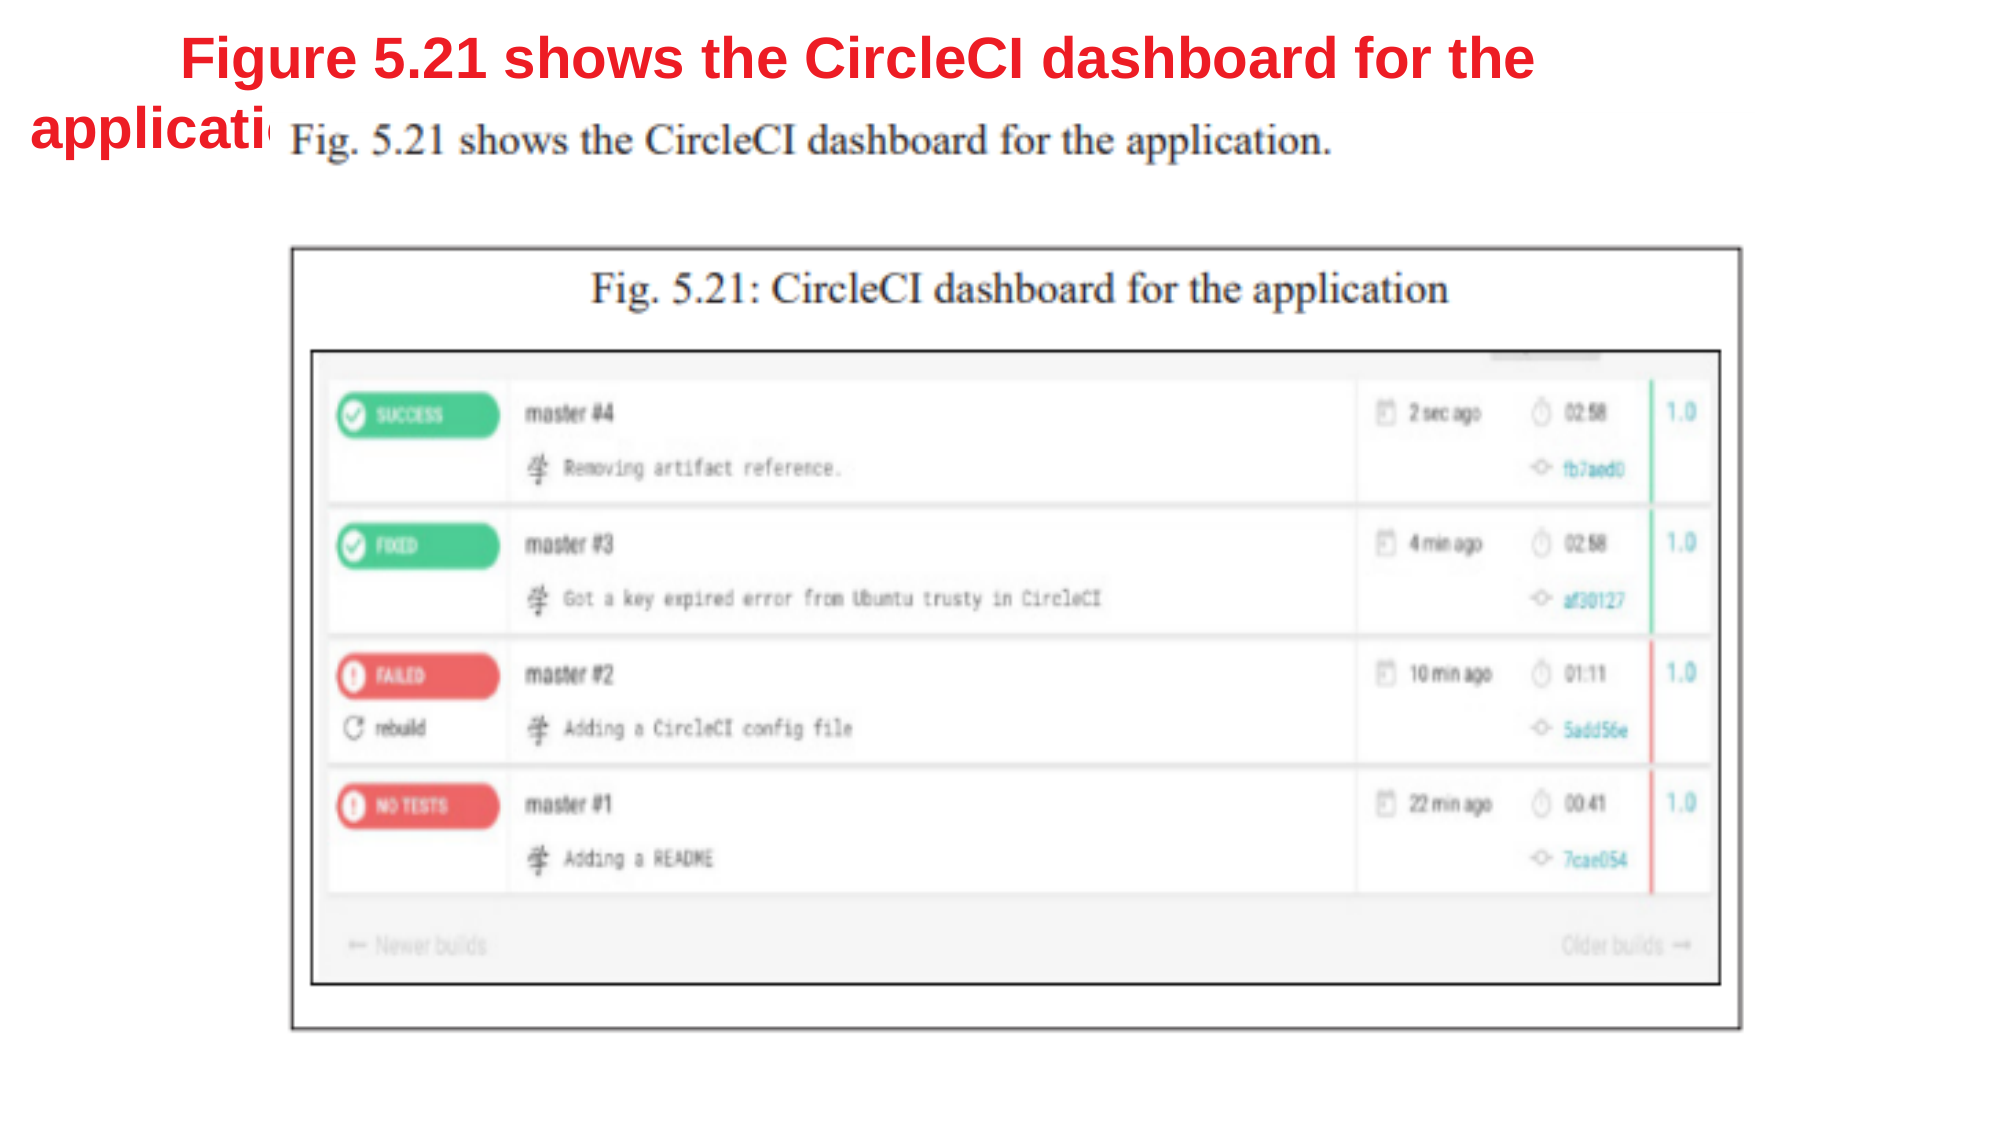

# Figure 5.21 shows the CircleCI dashboard for the application